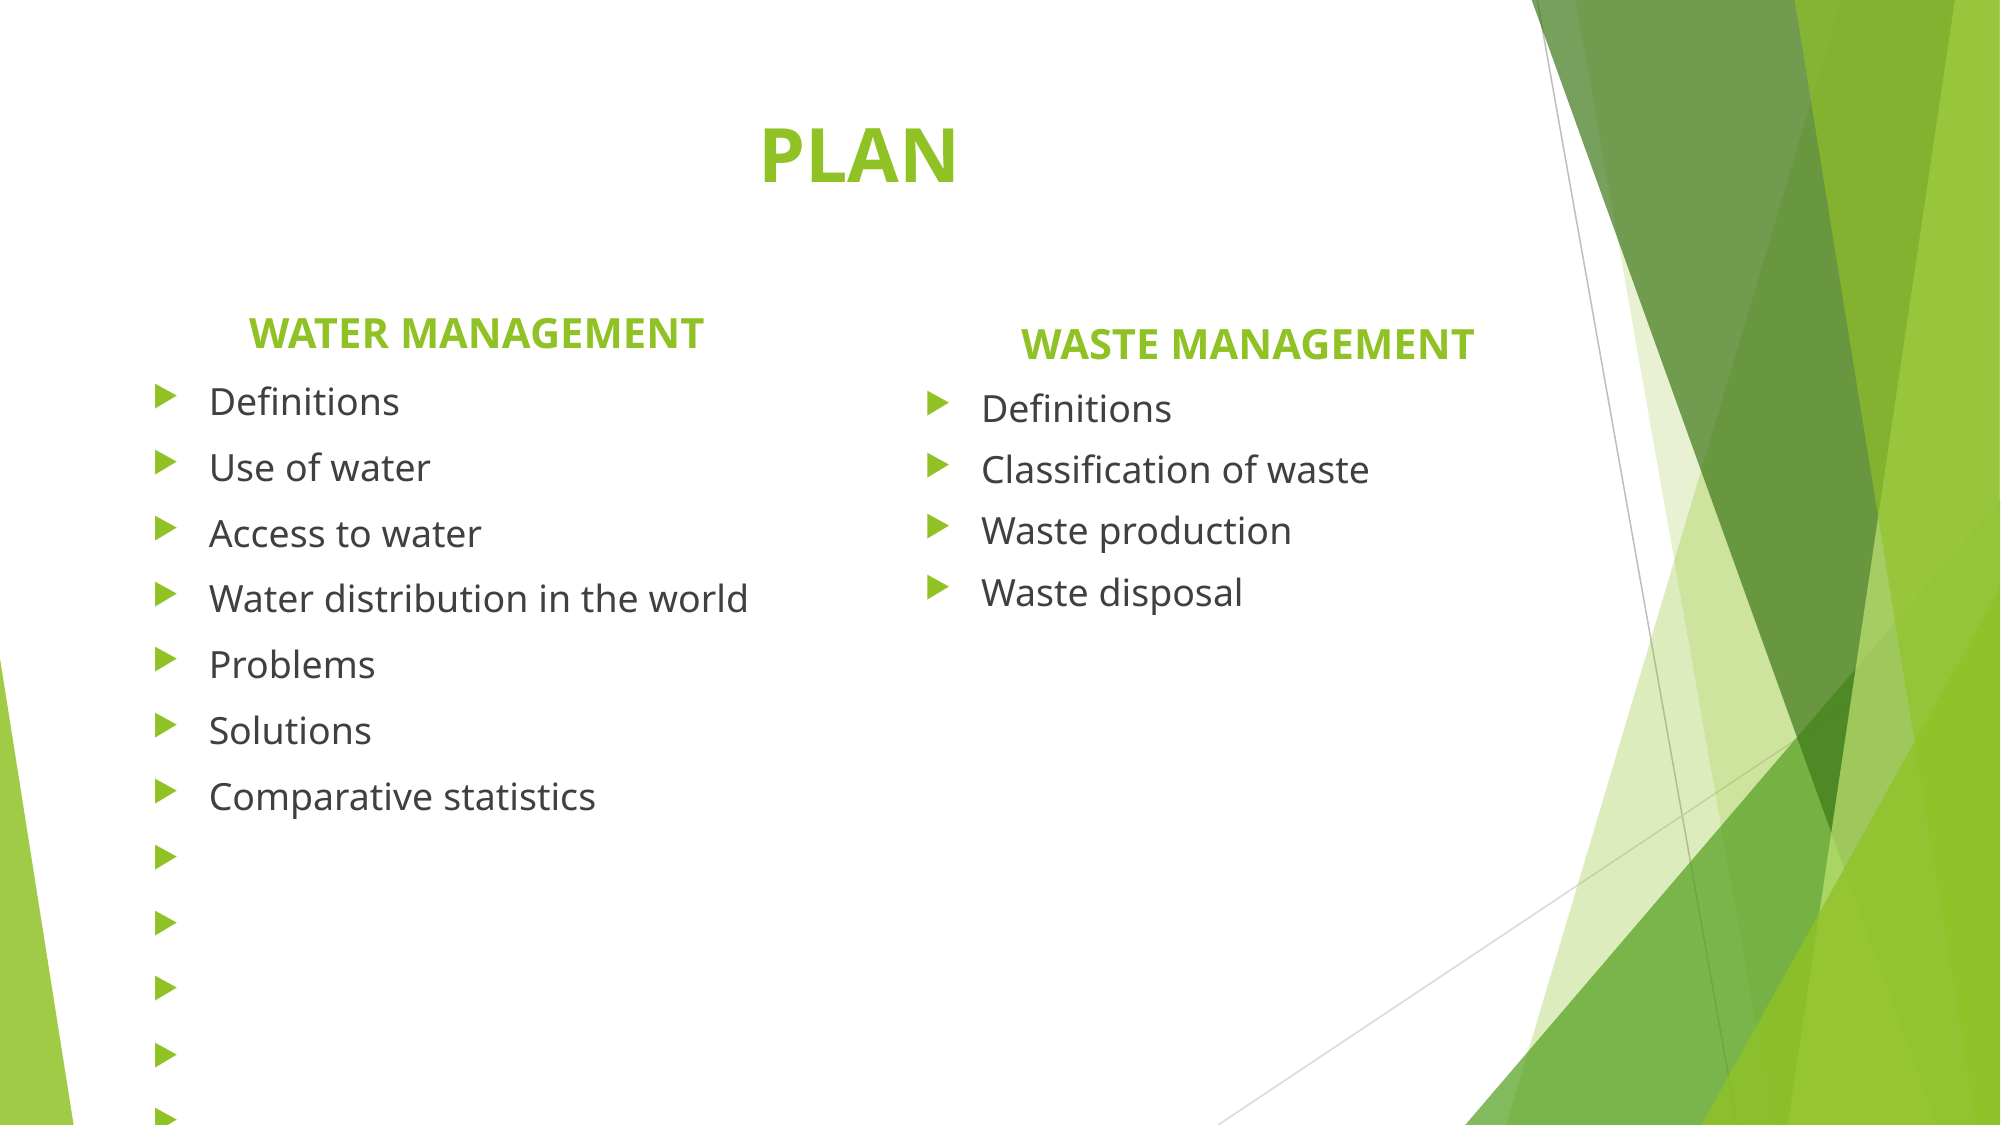

# PLAN
         WATER MANAGEMENT
Definitions
Use of water
Access to water
Water distribution in the world
Problems
Solutions
Comparative statistics
         WASTE MANAGEMENT
Definitions
Classification of waste
Waste production
Waste disposal